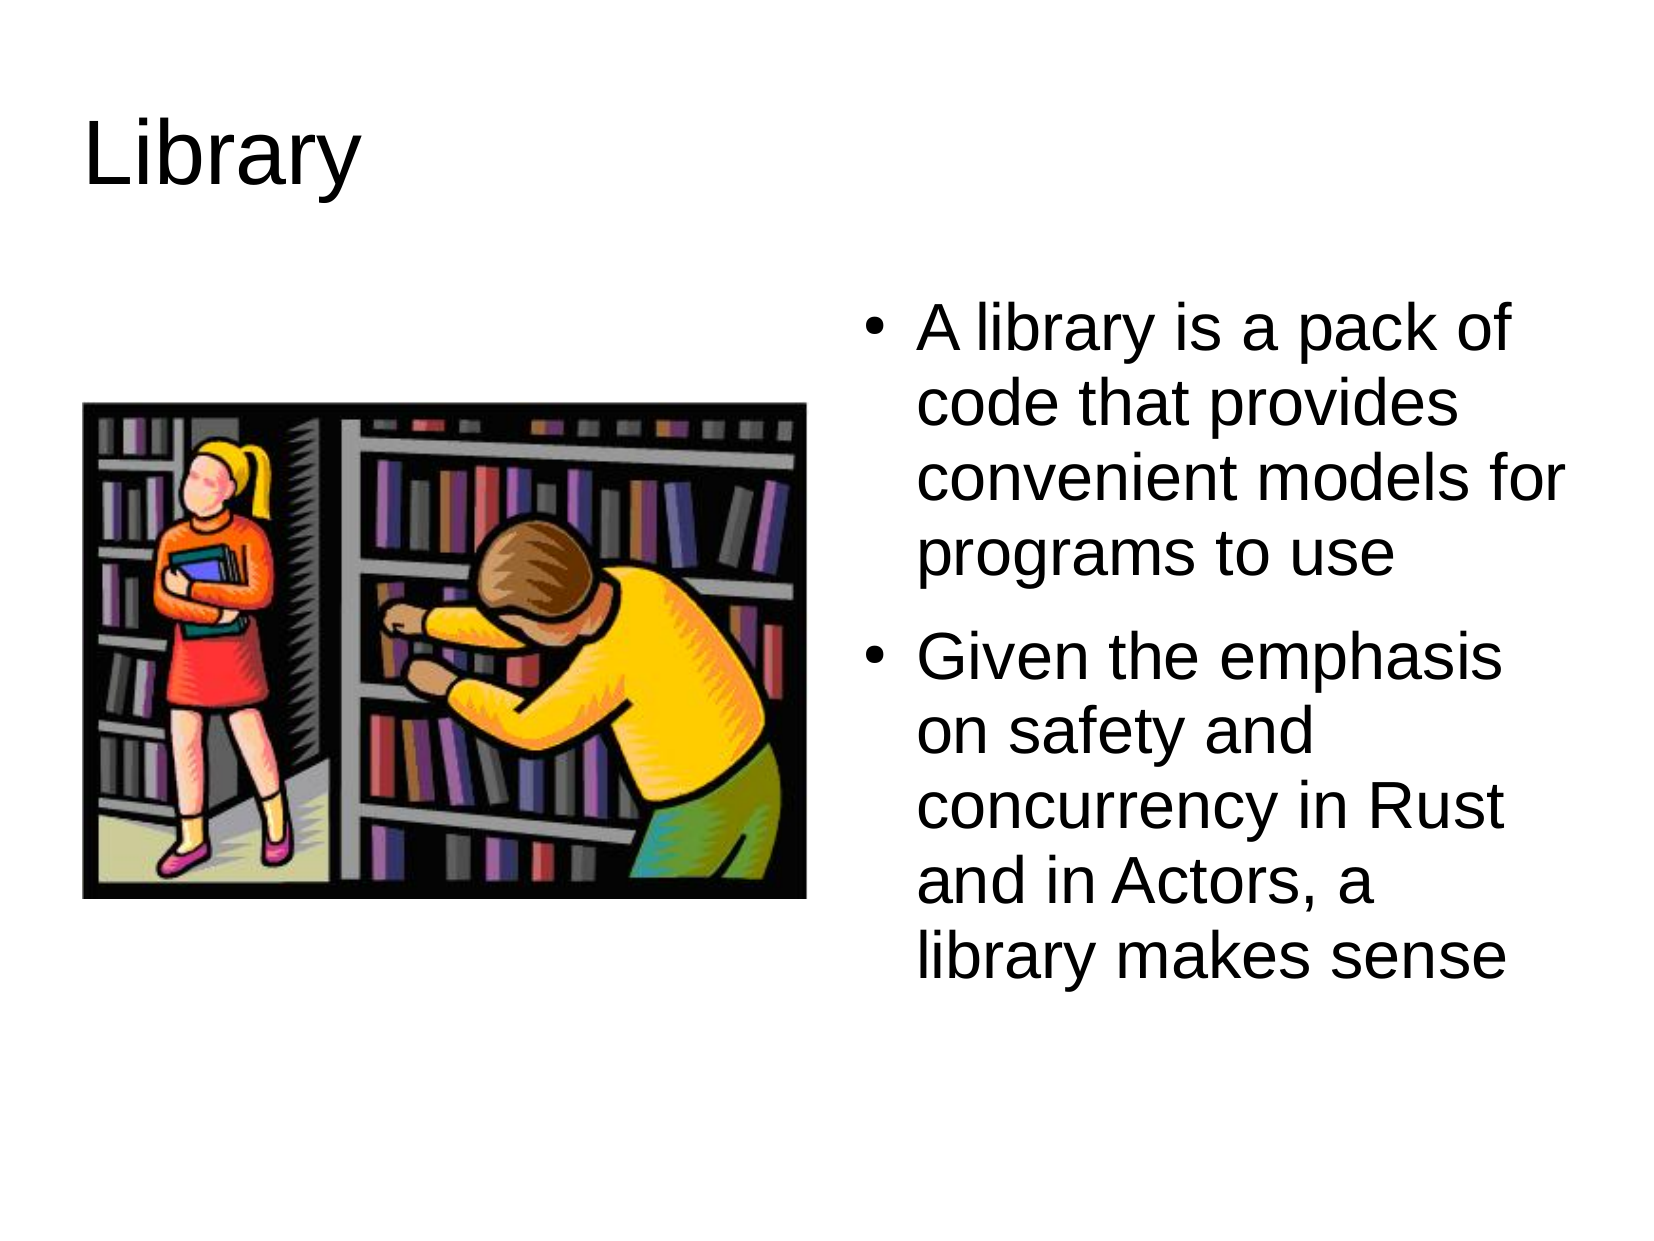

# Library
A library is a pack of code that provides convenient models for programs to use
Given the emphasis on safety and concurrency in Rust and in Actors, a library makes sense